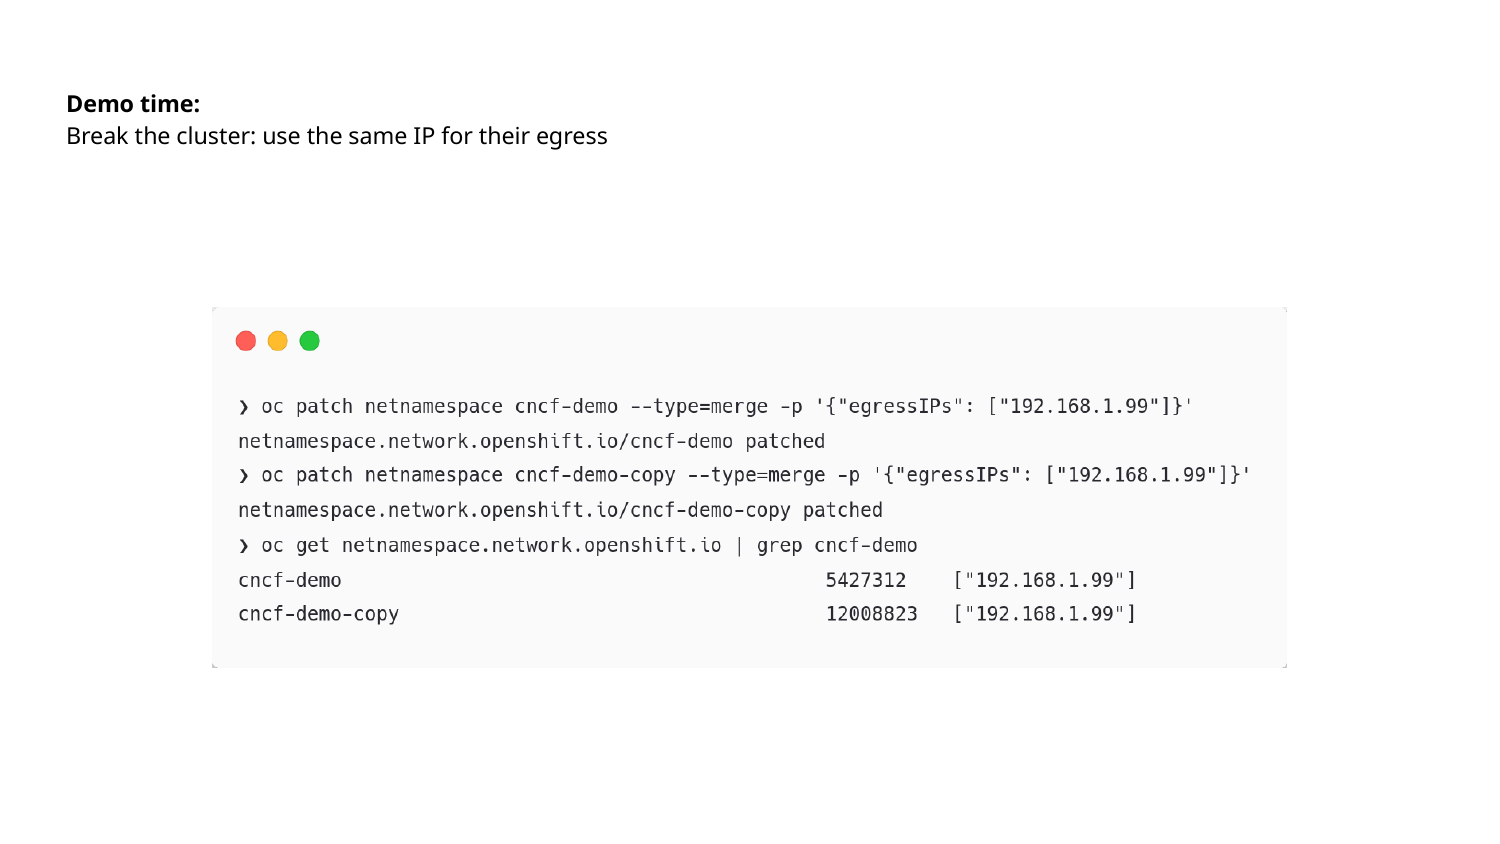

# Demo time: Break the cluster: use the same IP for their egress